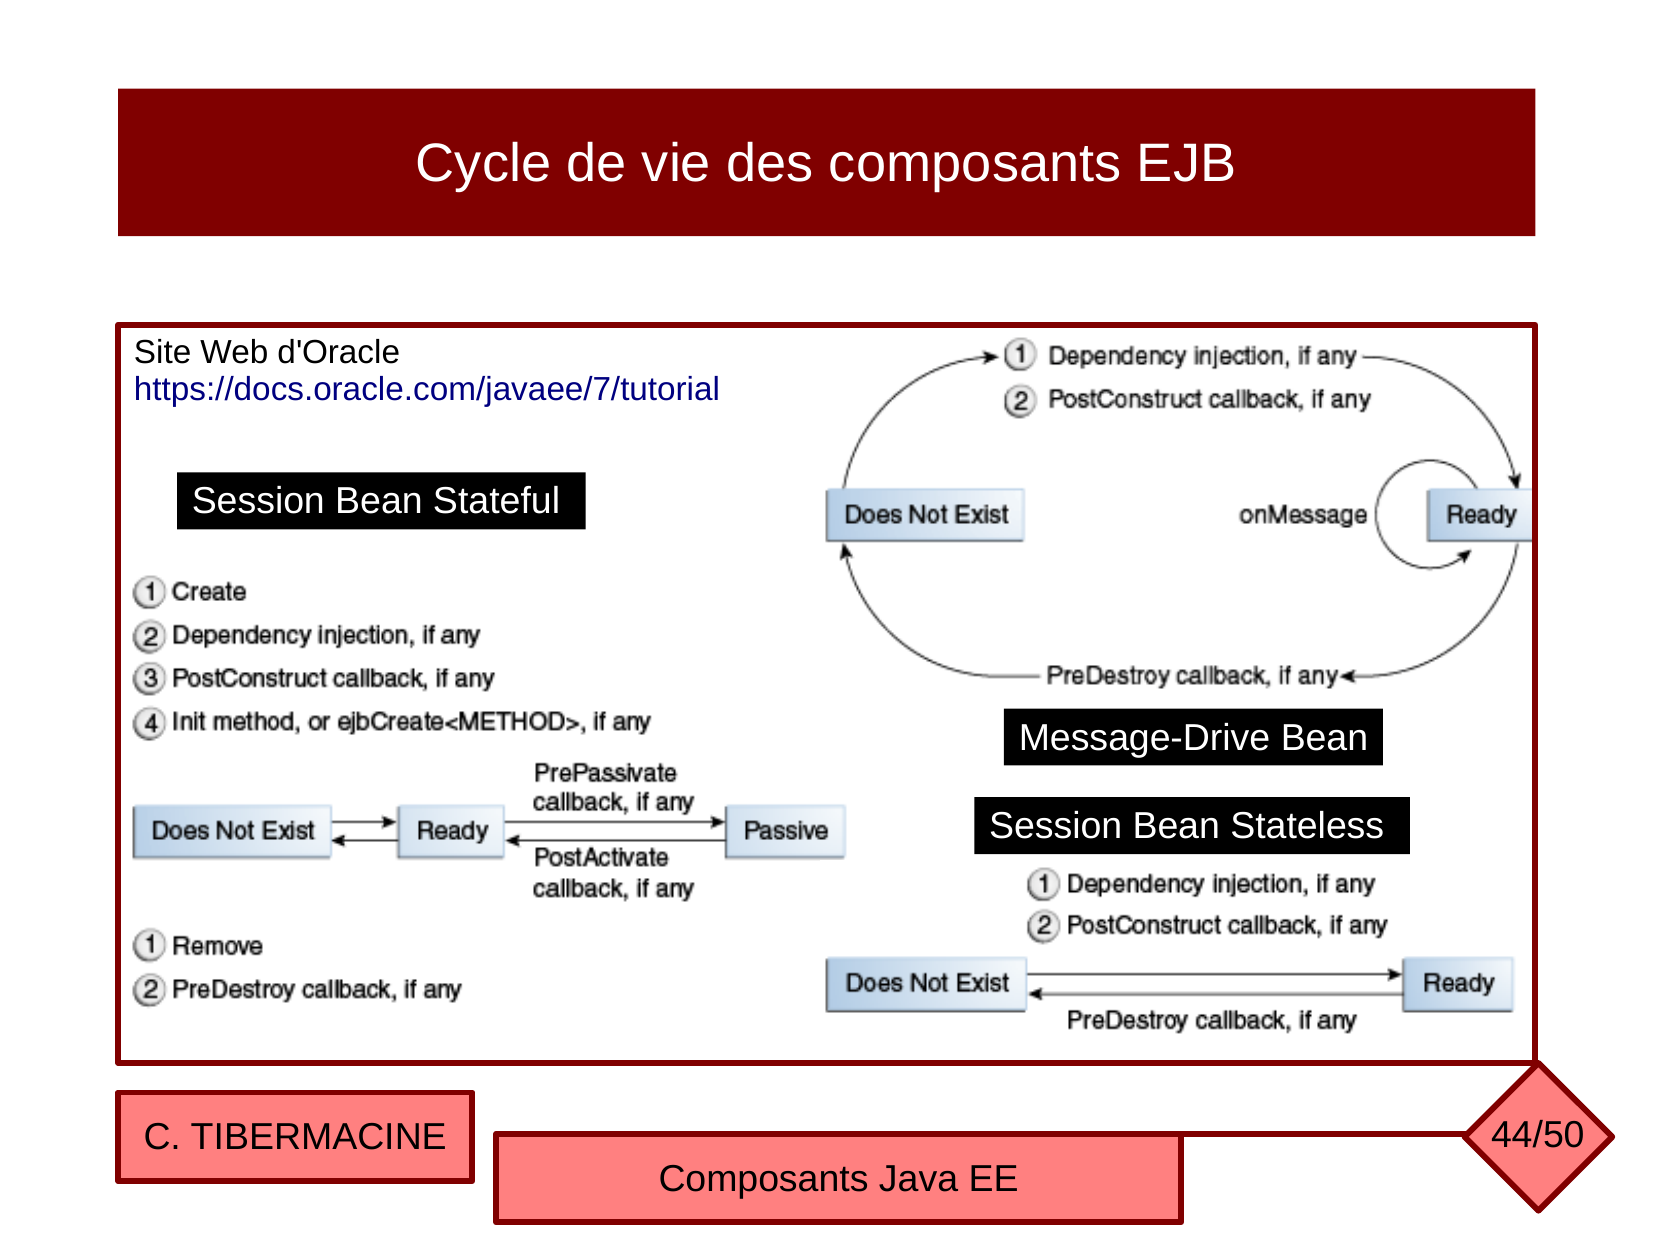

Cycle de vie des composants EJB
Site Web d'Oracle
https://docs.oracle.com/javaee/7/tutorial
Session Bean Stateful
Message-Drive Bean
Session Bean Stateless
C. TIBERMACINE
Composants Java EE